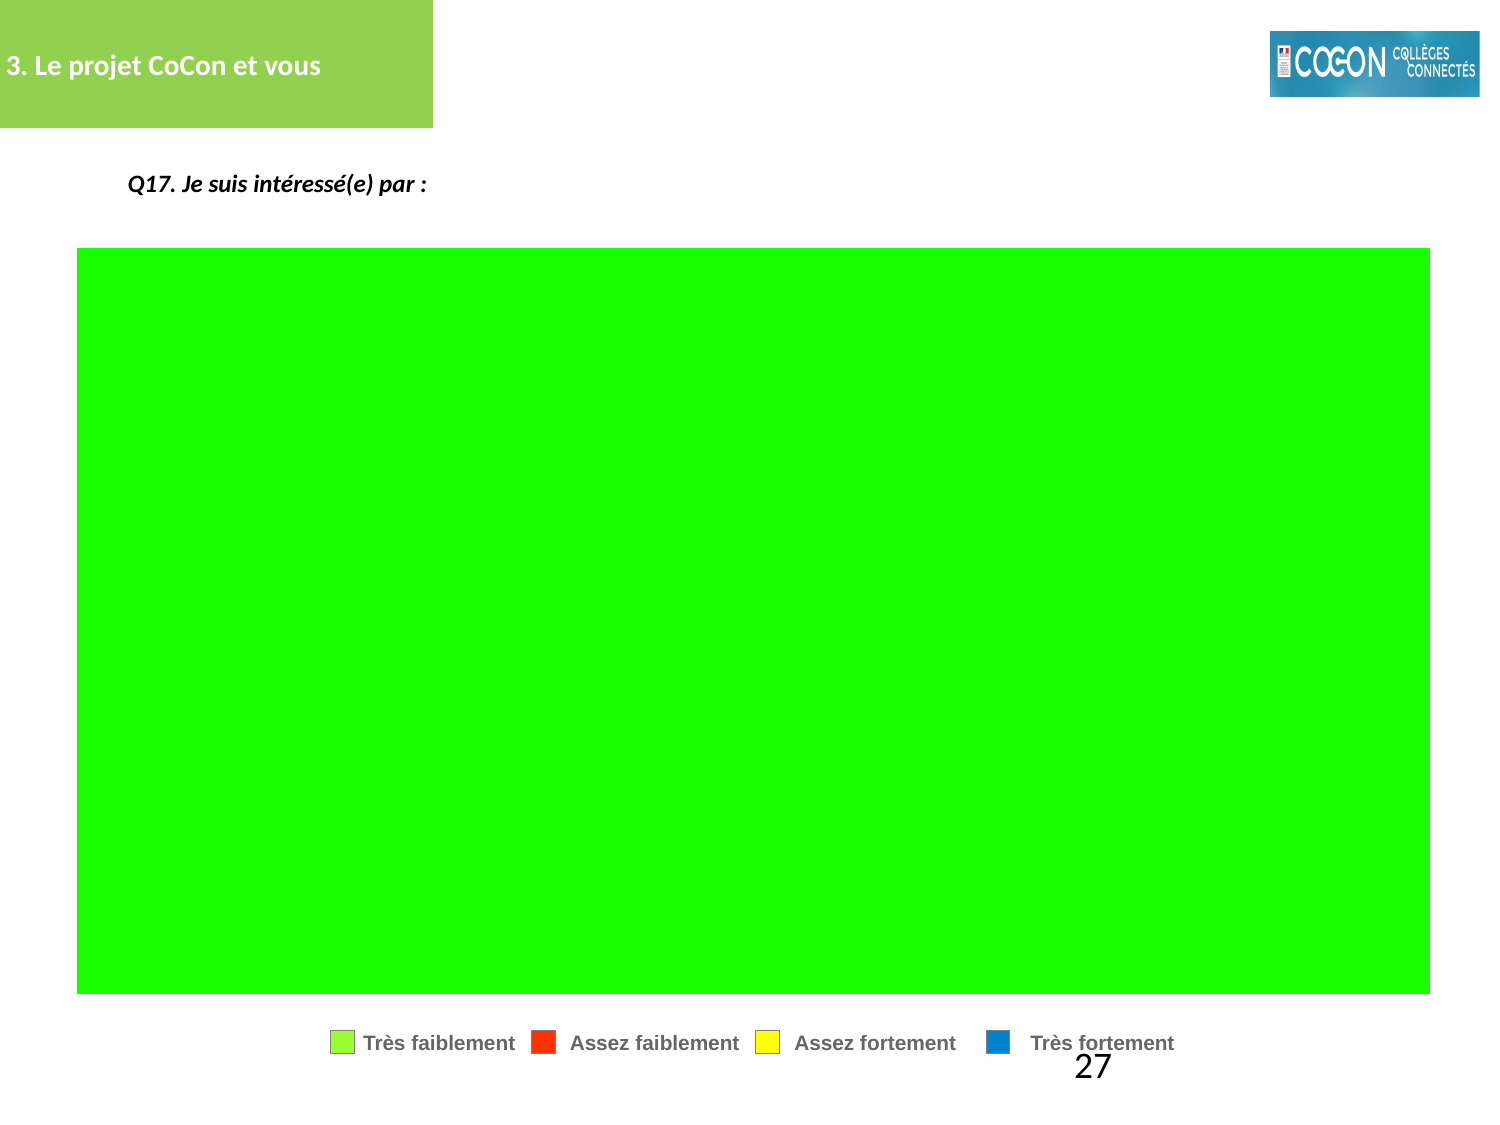

3. Le projet CoCon et vous
Q17. Je suis intéressé(e) par :
Très faiblement
Assez faiblement
Assez fortement
Très fortement